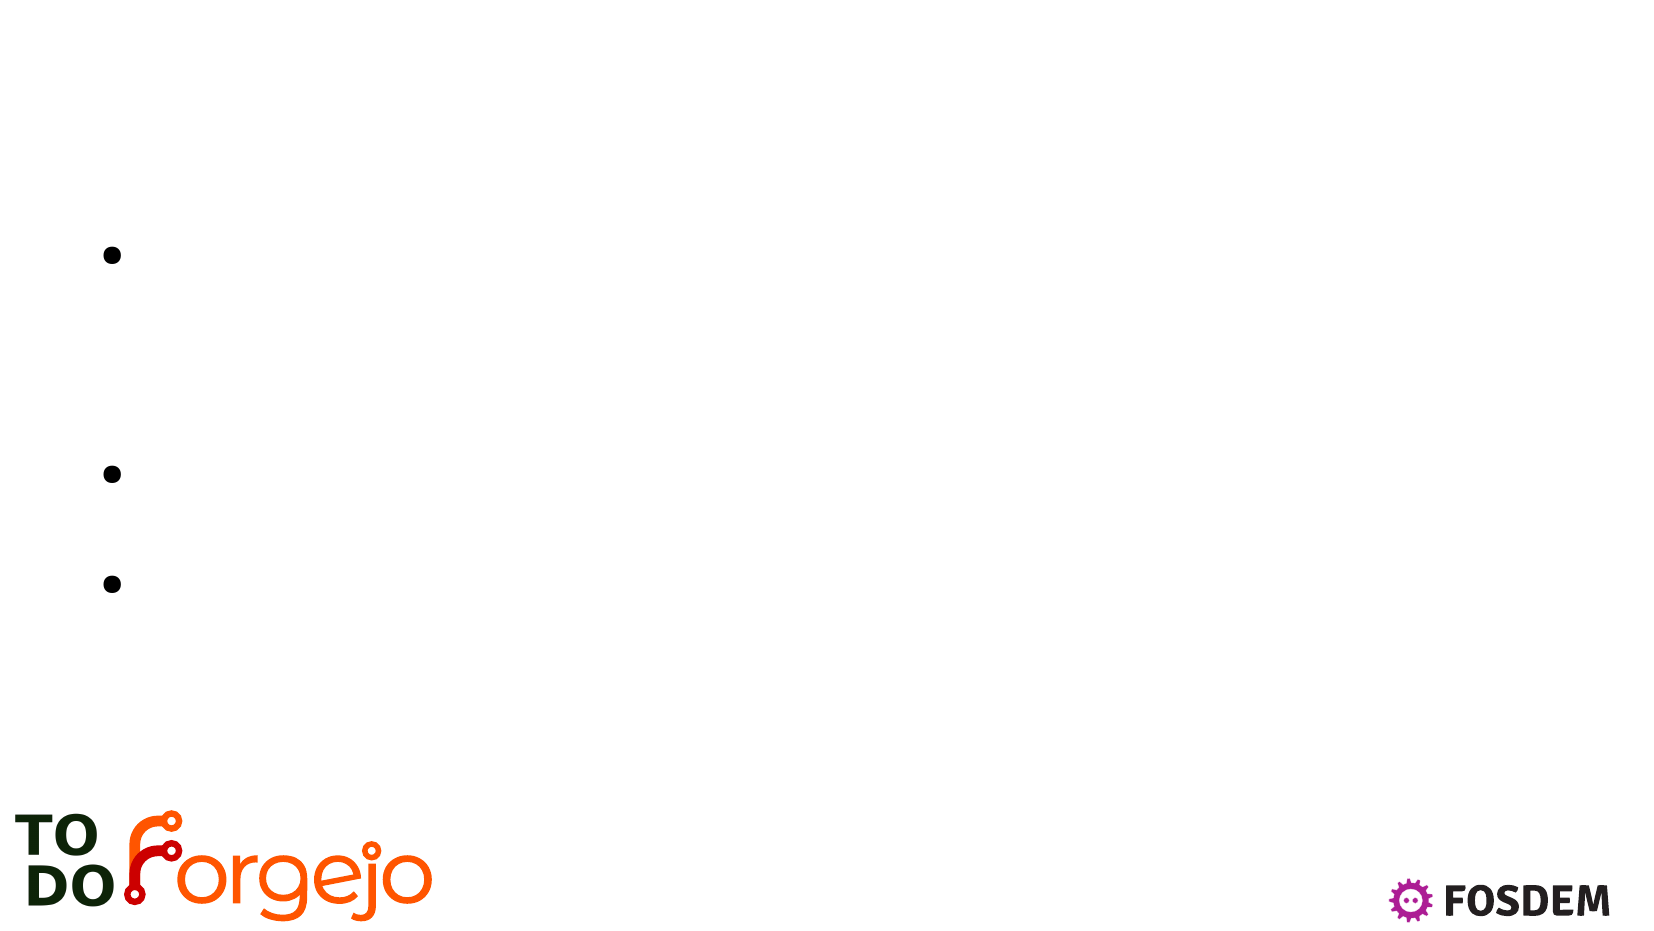

# Why not a code forge?
Most code forges have all the desired features
Talk about issues instead of tasks
And they have API support
Which code forge?